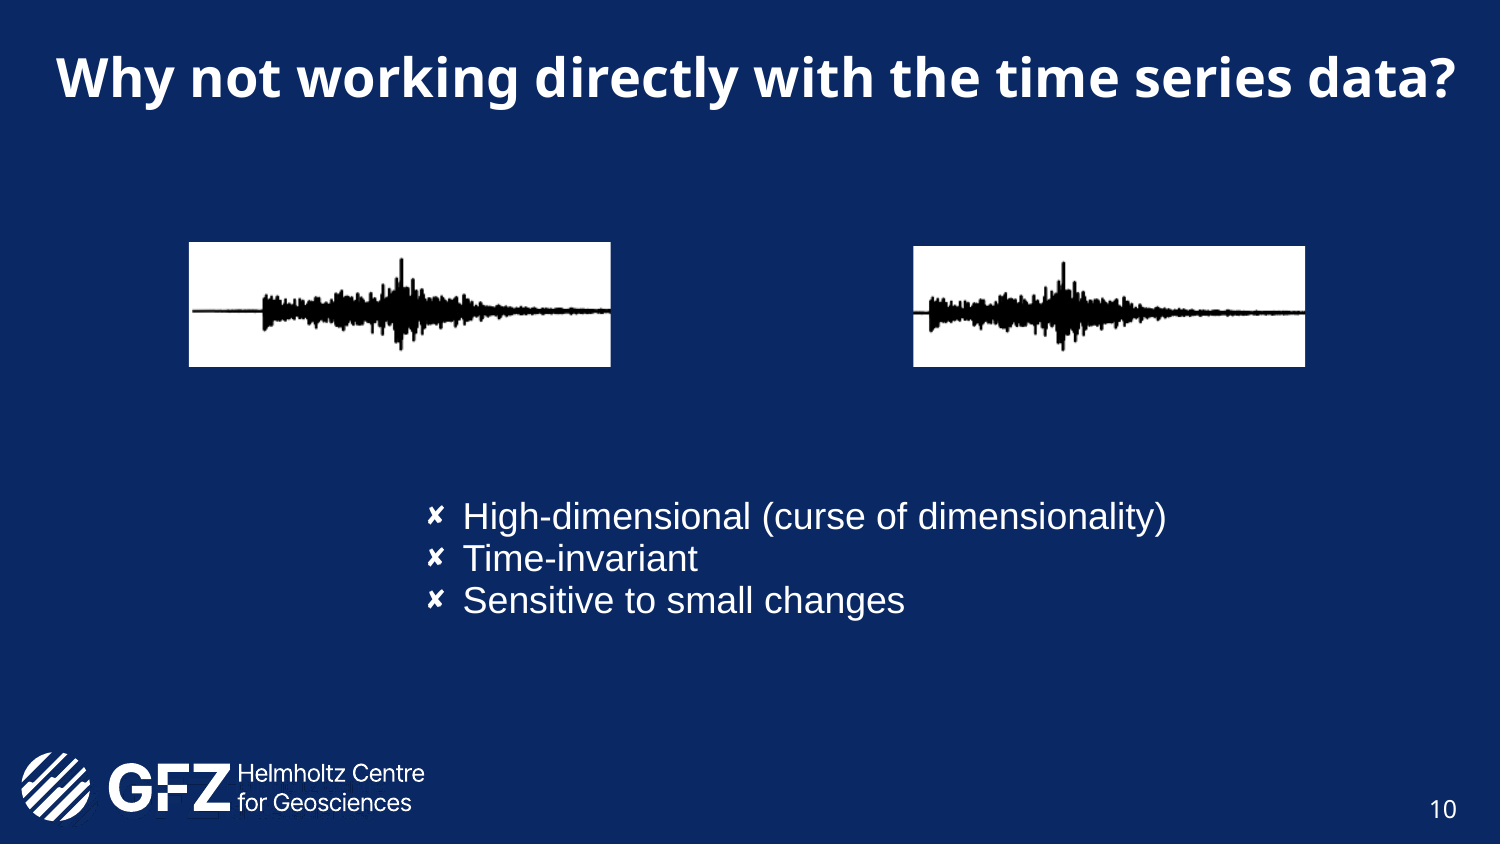

# Why not working directly with the time series data?
High-dimensional (curse of dimensionality)
Time-invariant
Sensitive to small changes